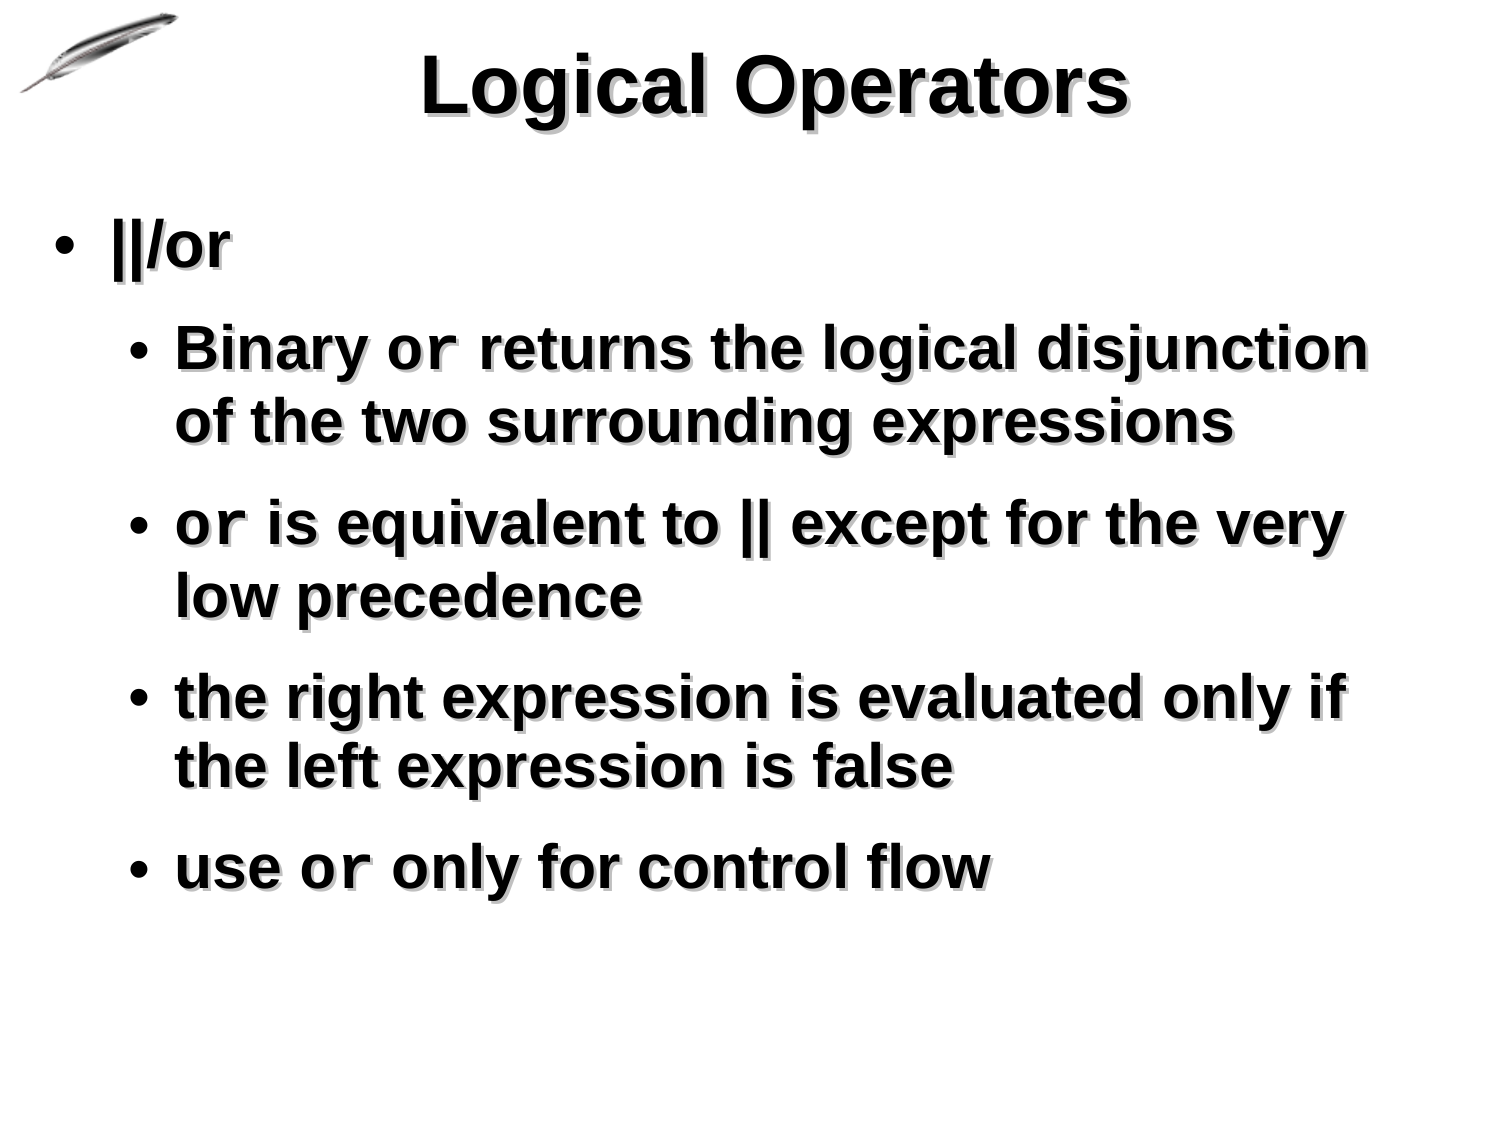

# Logical Operators
||/or
Binary or returns the logical disjunction of the two surrounding expressions
or is equivalent to || except for the very low precedence
the right expression is evaluated only if the left expression is false
use or only for control flow